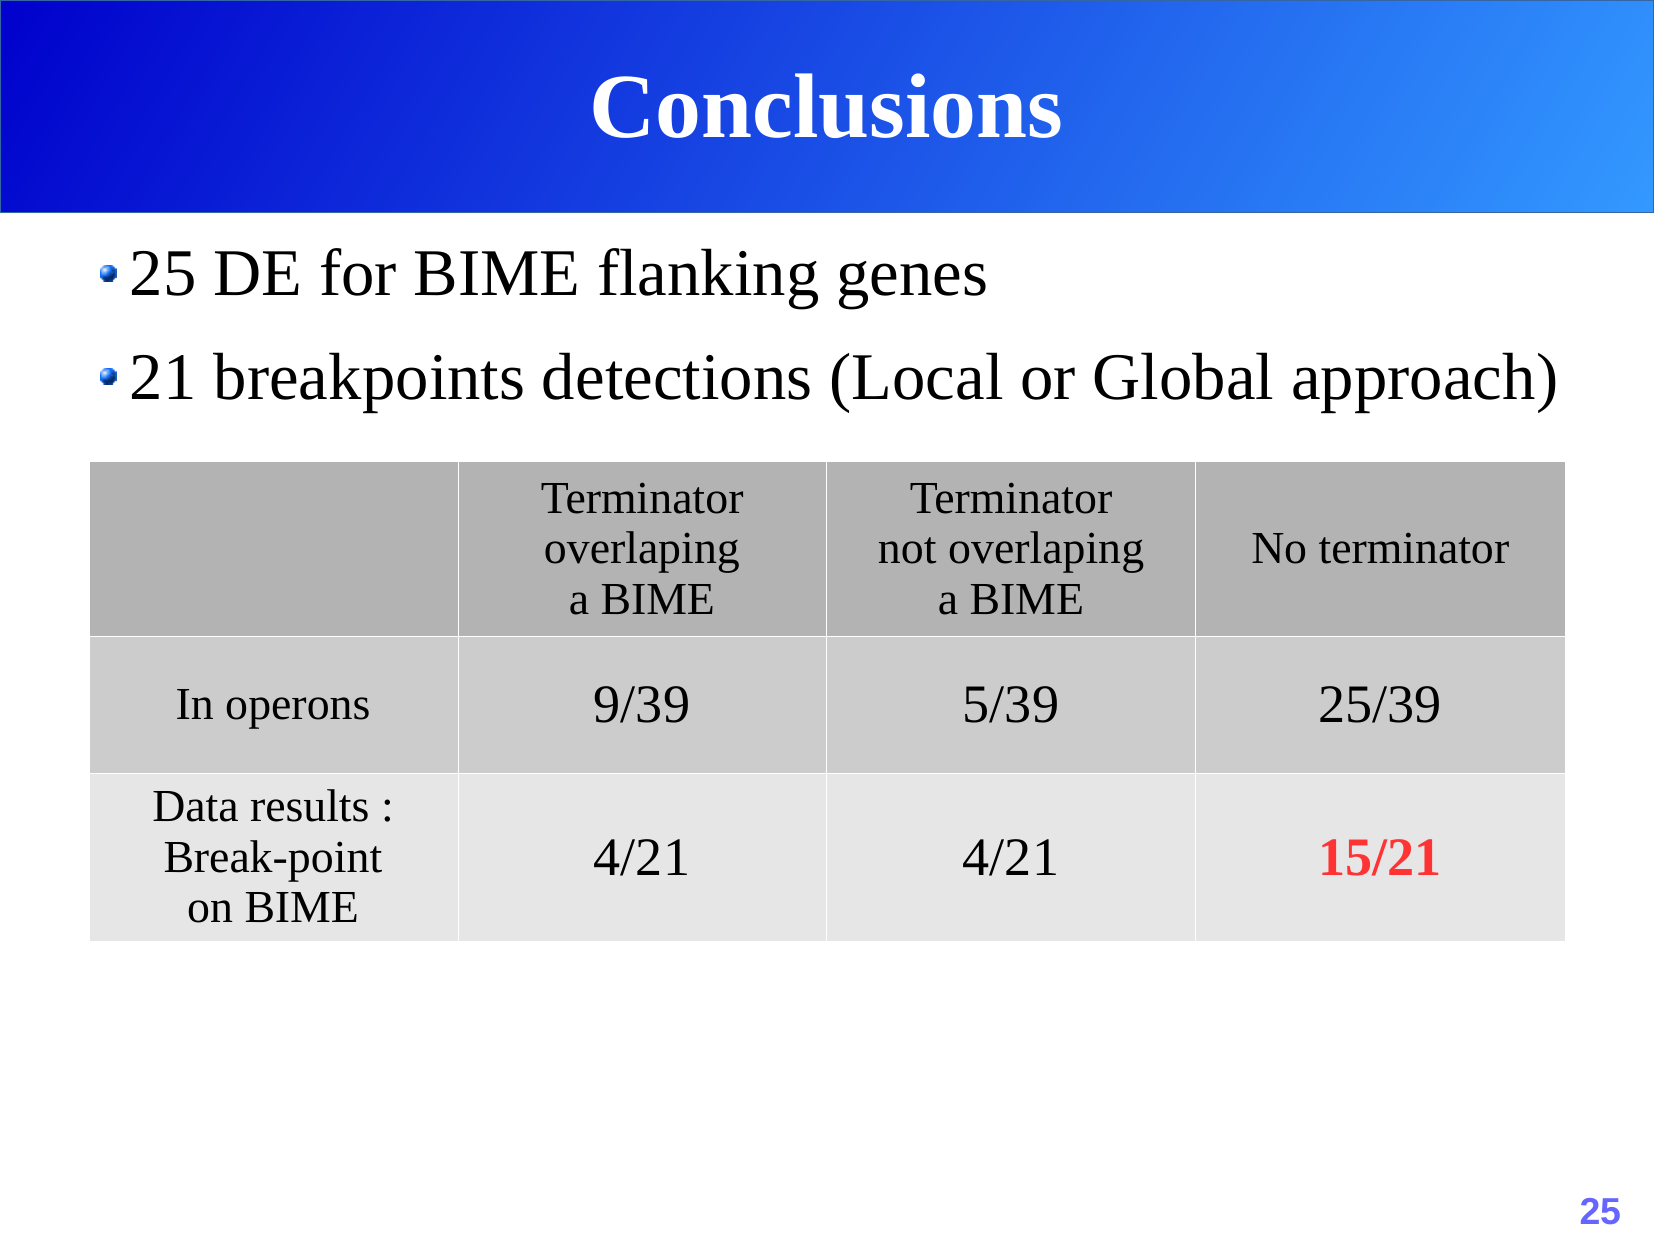

# Conclusions
25 DE for BIME flanking genes
21 breakpoints detections (Local or Global approach)
| | Terminator overlaping a BIME | Terminator not overlaping a BIME | No terminator |
| --- | --- | --- | --- |
| In operons | 9/39 | 5/39 | 25/39 |
| Data results : Break-point on BIME | 4/21 | 4/21 | 15/21 |
25